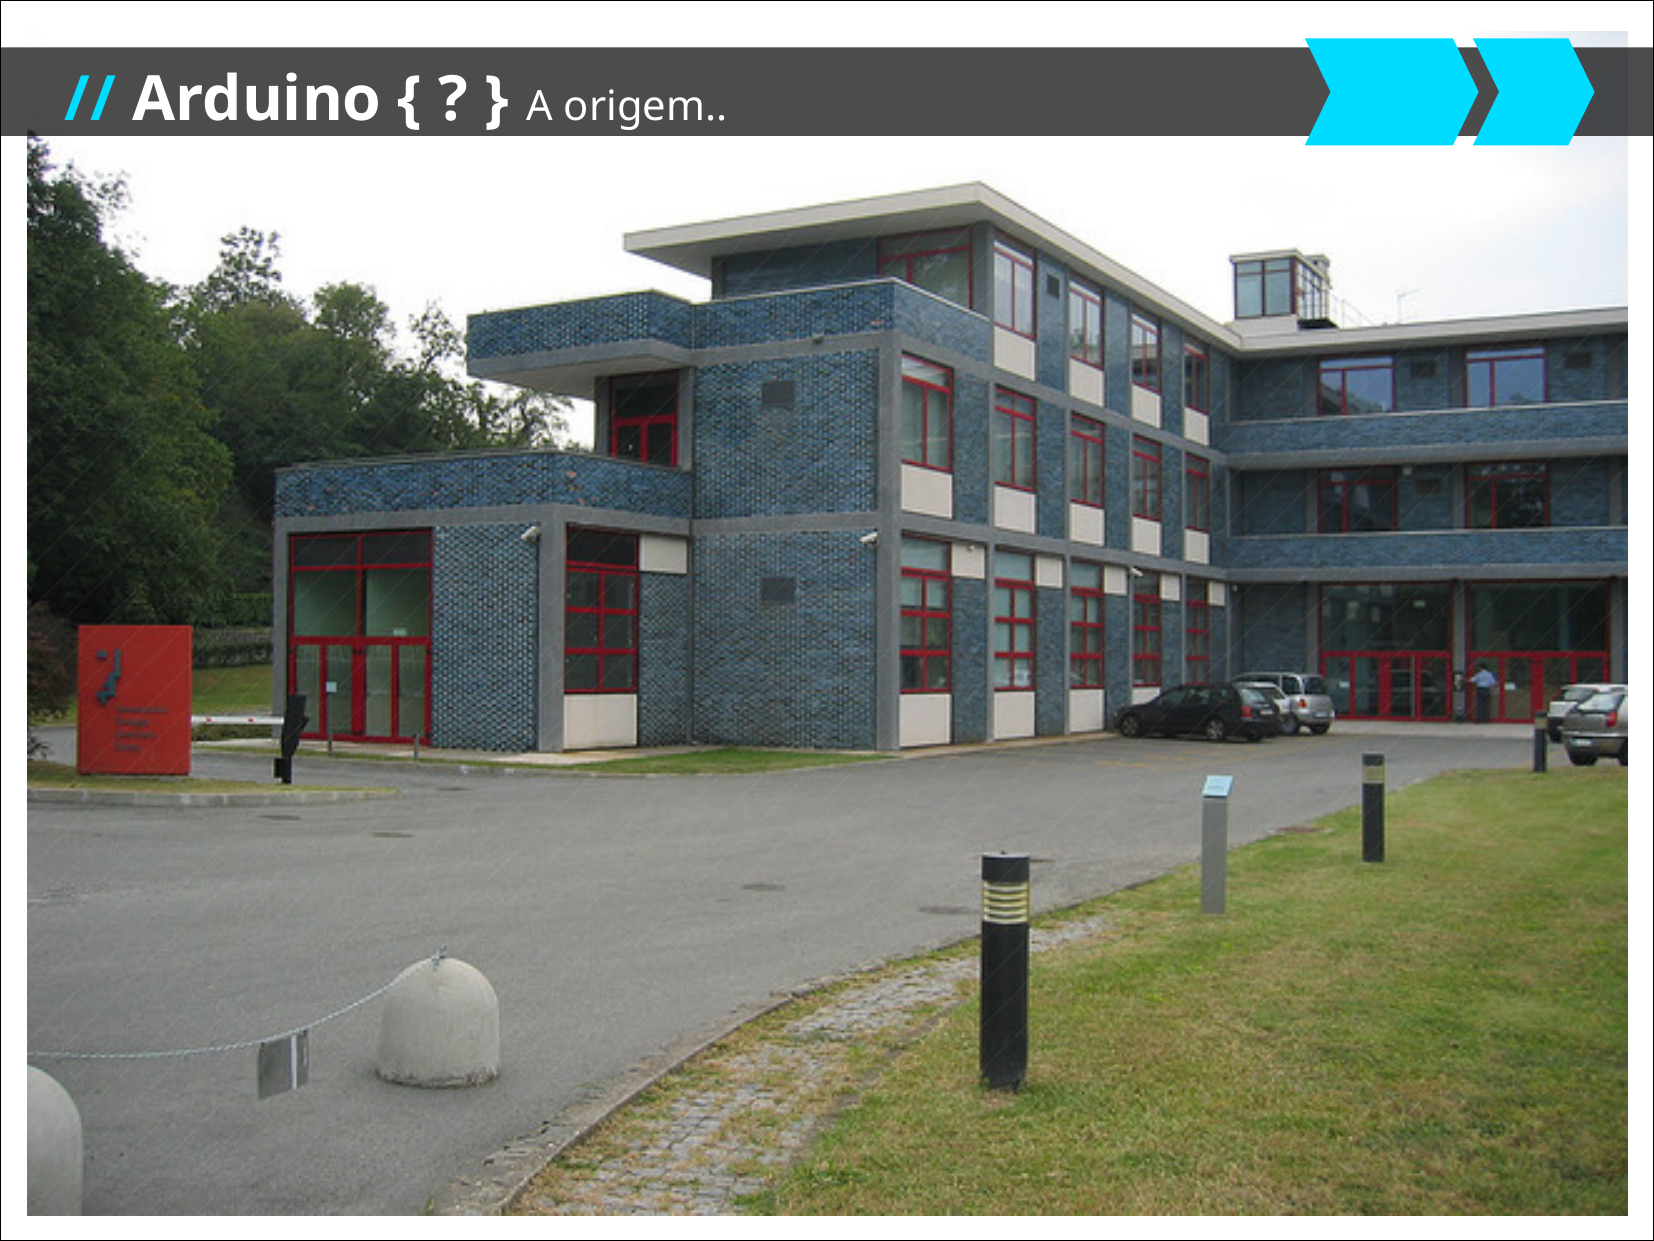

// Arduino { ? } A origem..